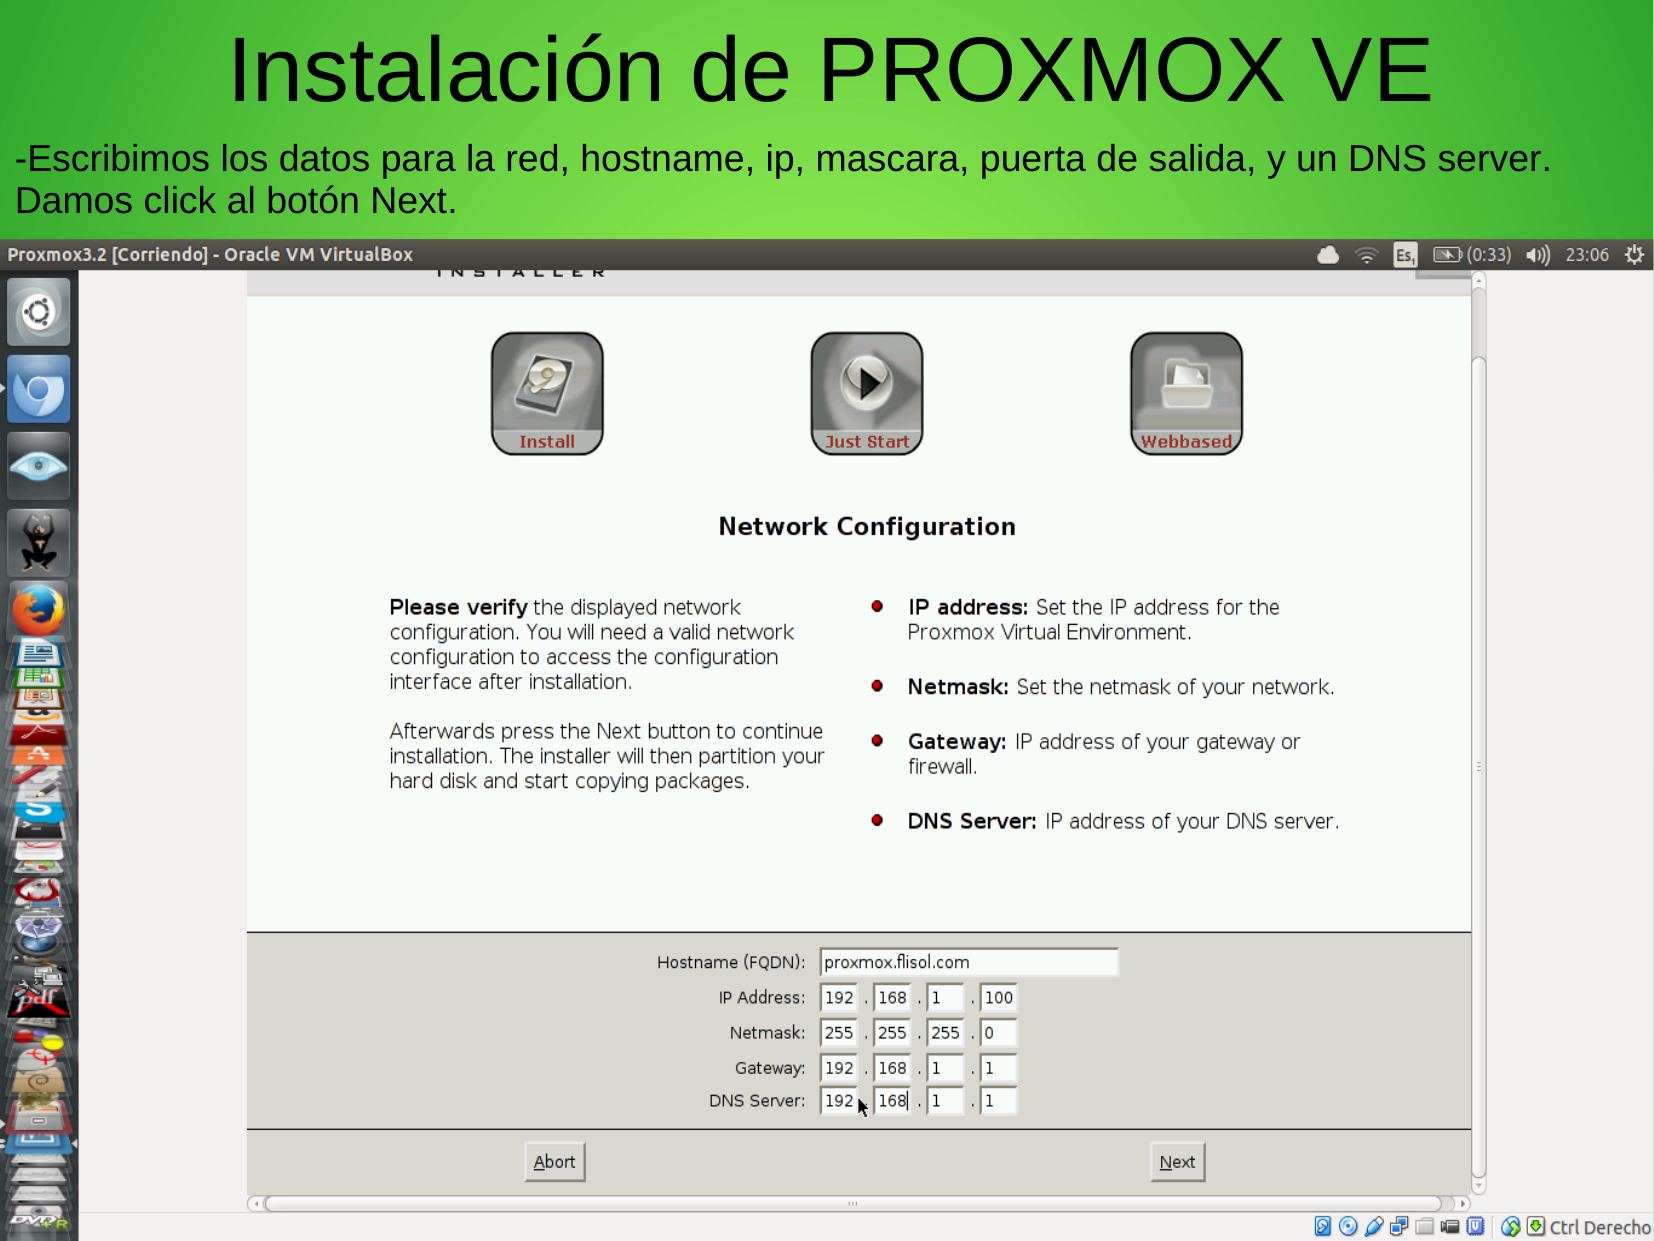

Instalación de PROXMOX VE
-Escribimos los datos para la red, hostname, ip, mascara, puerta de salida, y un DNS server. Damos click al botón Next.